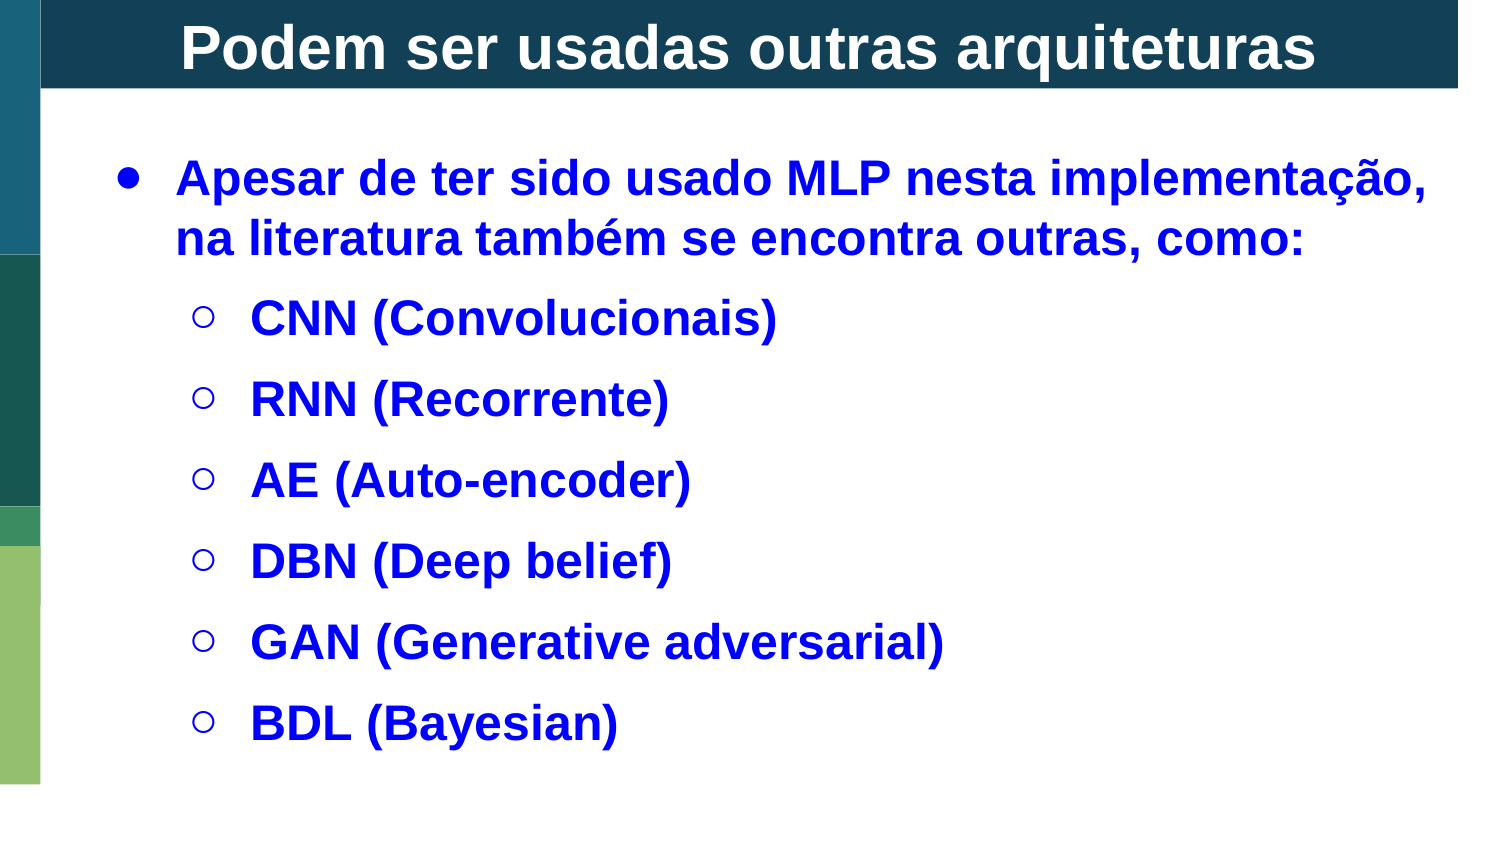

Podem ser usadas outras arquiteturas
Apesar de ter sido usado MLP nesta implementação, na literatura também se encontra outras, como:
CNN (Convolucionais)
RNN (Recorrente)
AE (Auto-encoder)
DBN (Deep belief)
GAN (Generative adversarial)
BDL (Bayesian)